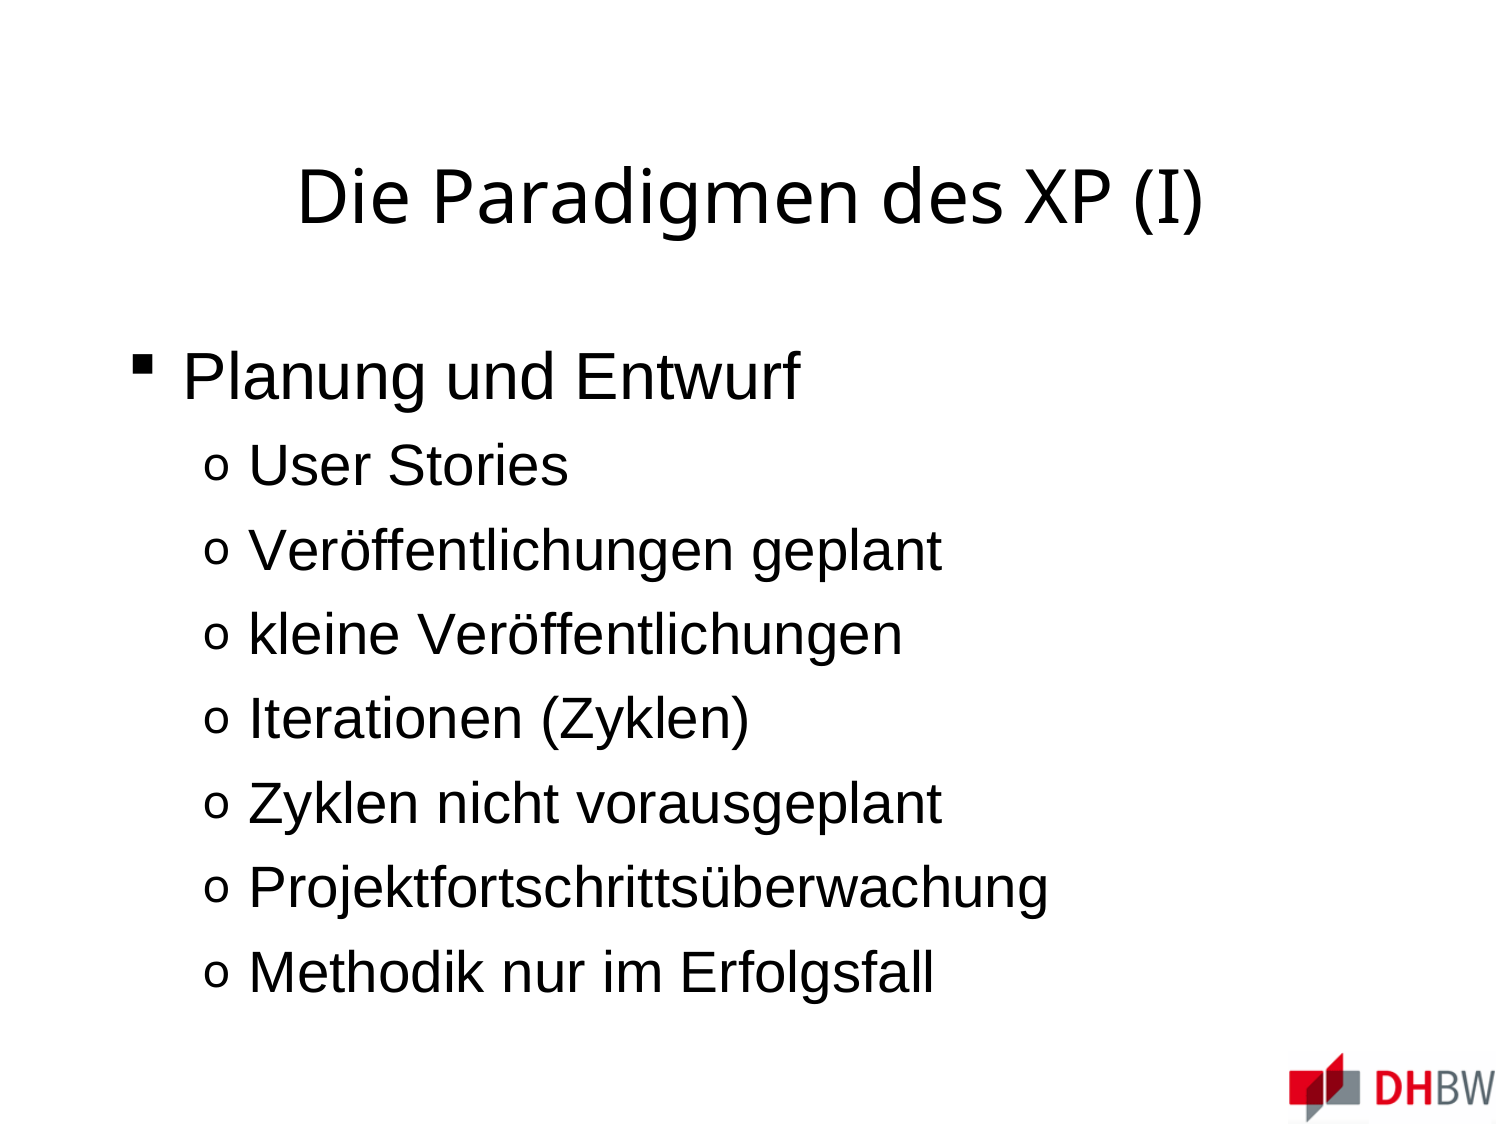

# Die Paradigmen des XP (I)
Planung und Entwurf
User Stories
Veröffentlichungen geplant
kleine Veröffentlichungen
Iterationen (Zyklen)
Zyklen nicht vorausgeplant
Projektfortschrittsüberwachung
Methodik nur im Erfolgsfall